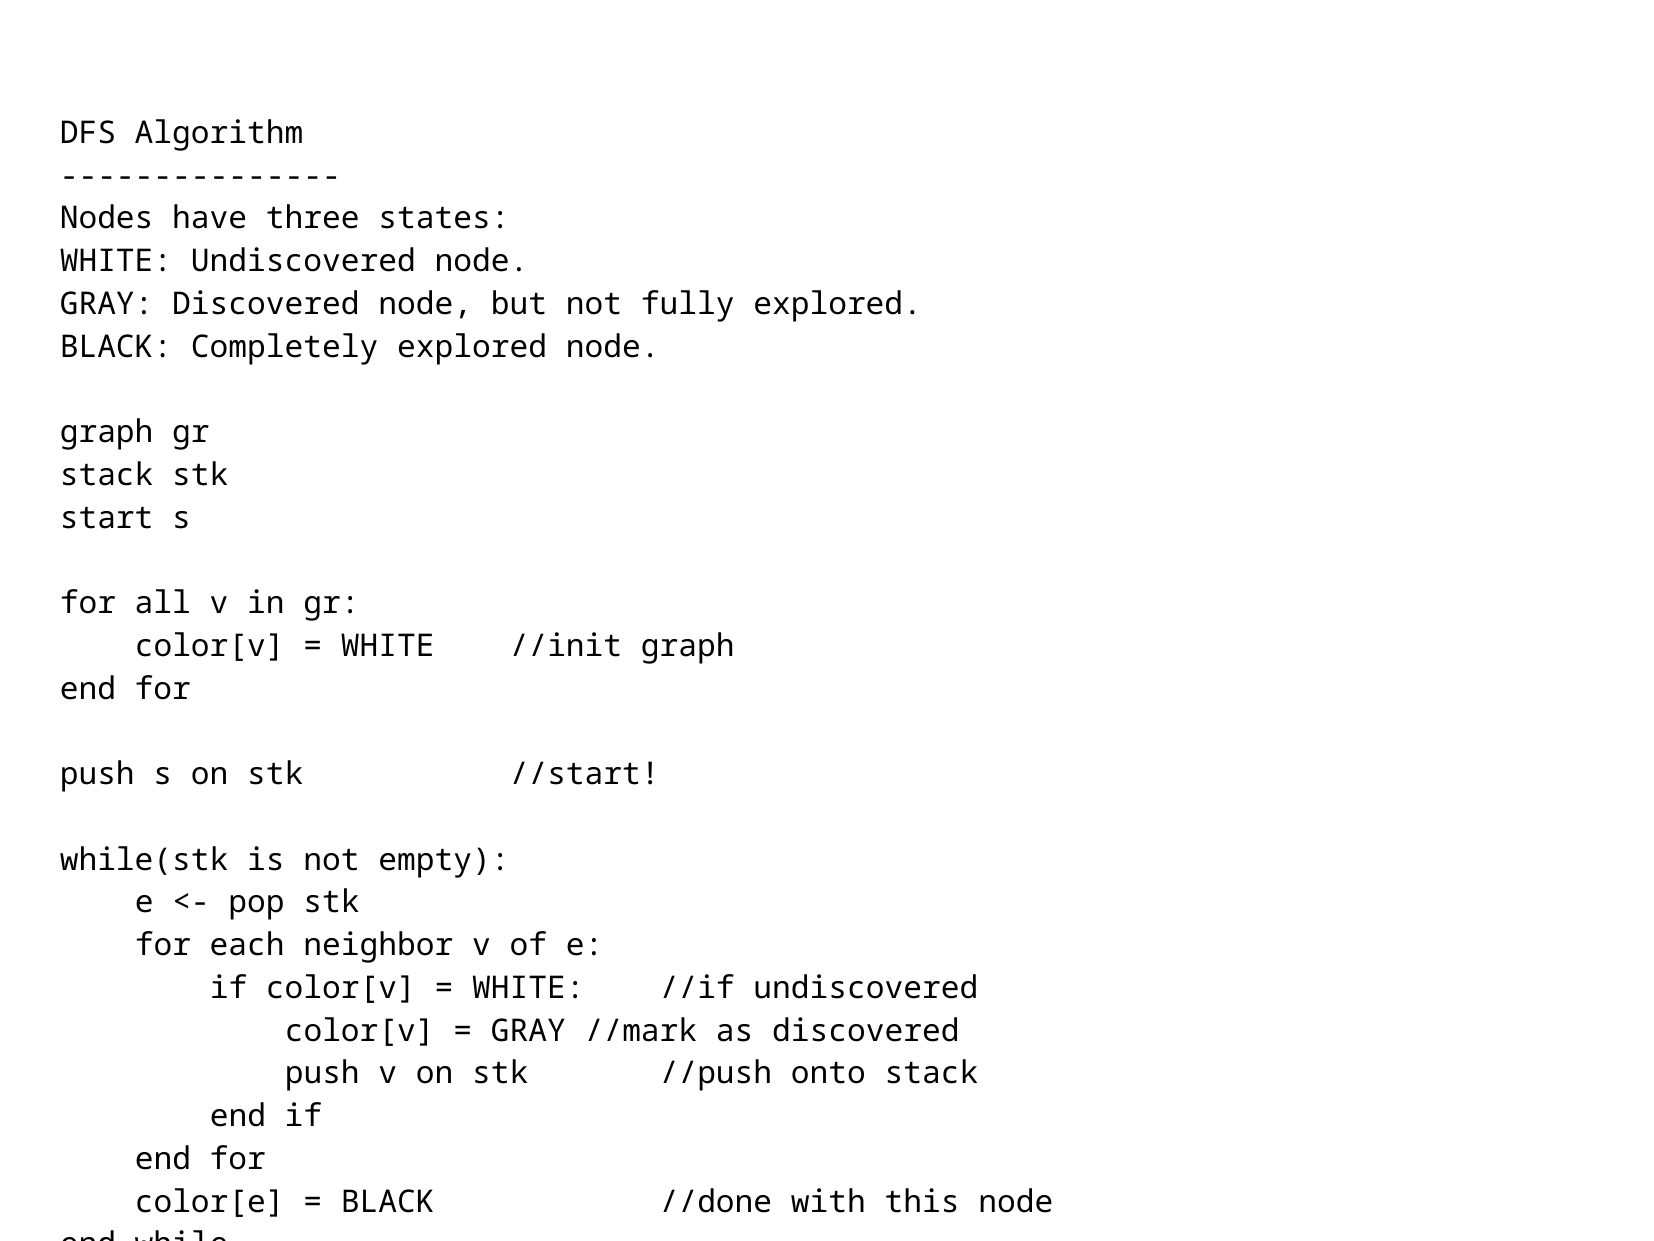

DFS Algorithm
---------------
Nodes have three states:
WHITE: Undiscovered node.
GRAY: Discovered node, but not fully explored.
BLACK: Completely explored node.
graph gr
stack stk
start s
for all v in gr:
	color[v] = WHITE	//init graph
end for
push s on stk			//start!
while(stk is not empty):
	e <- pop stk
	for each neighbor v of e:
		if color[v] = WHITE:	//if undiscovered
			color[v] = GRAY	//mark as discovered
			push v on stk 		//push onto stack
		end if
	end for
	color[e] = BLACK			//done with this node
end while